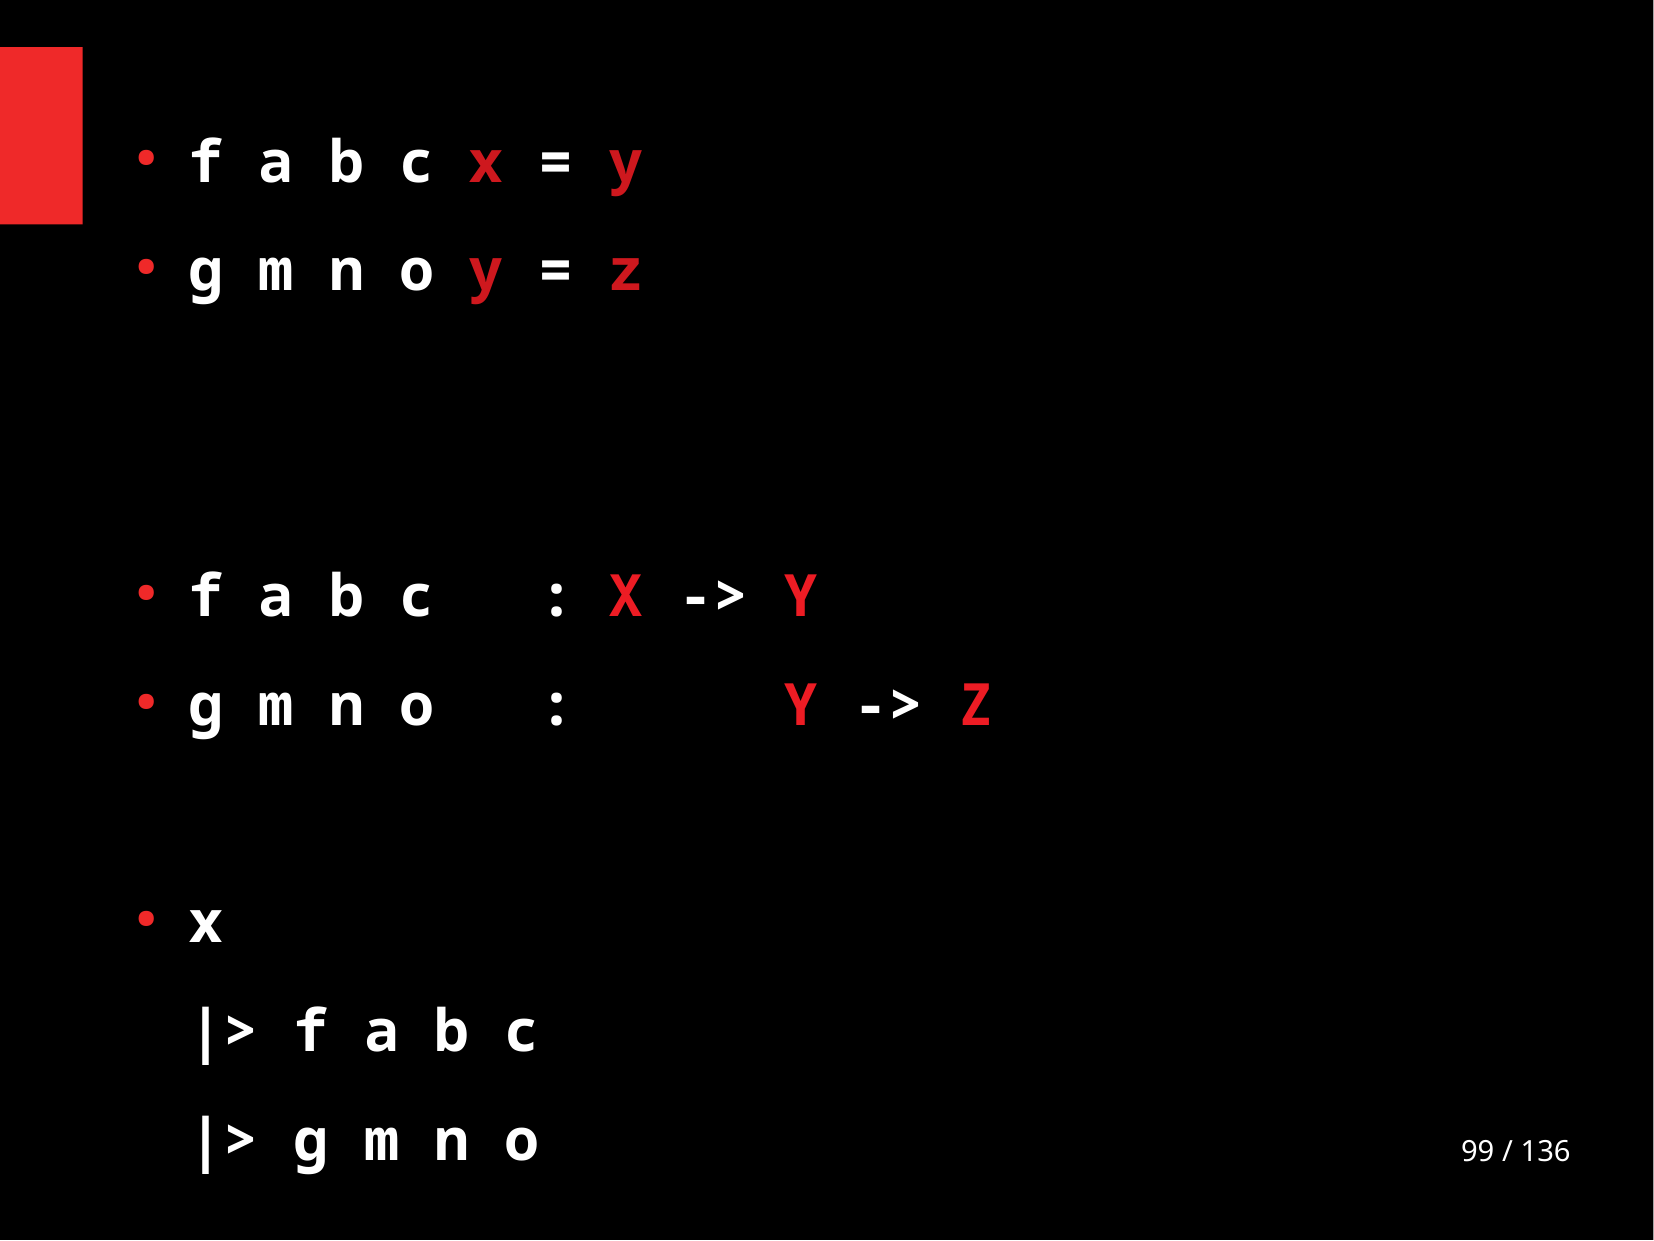

# f a b c x = y
g m n o y = z
f a b c : X -> Y
g m n o : Y -> Z
x
|> f a b c
|> g m n o
99